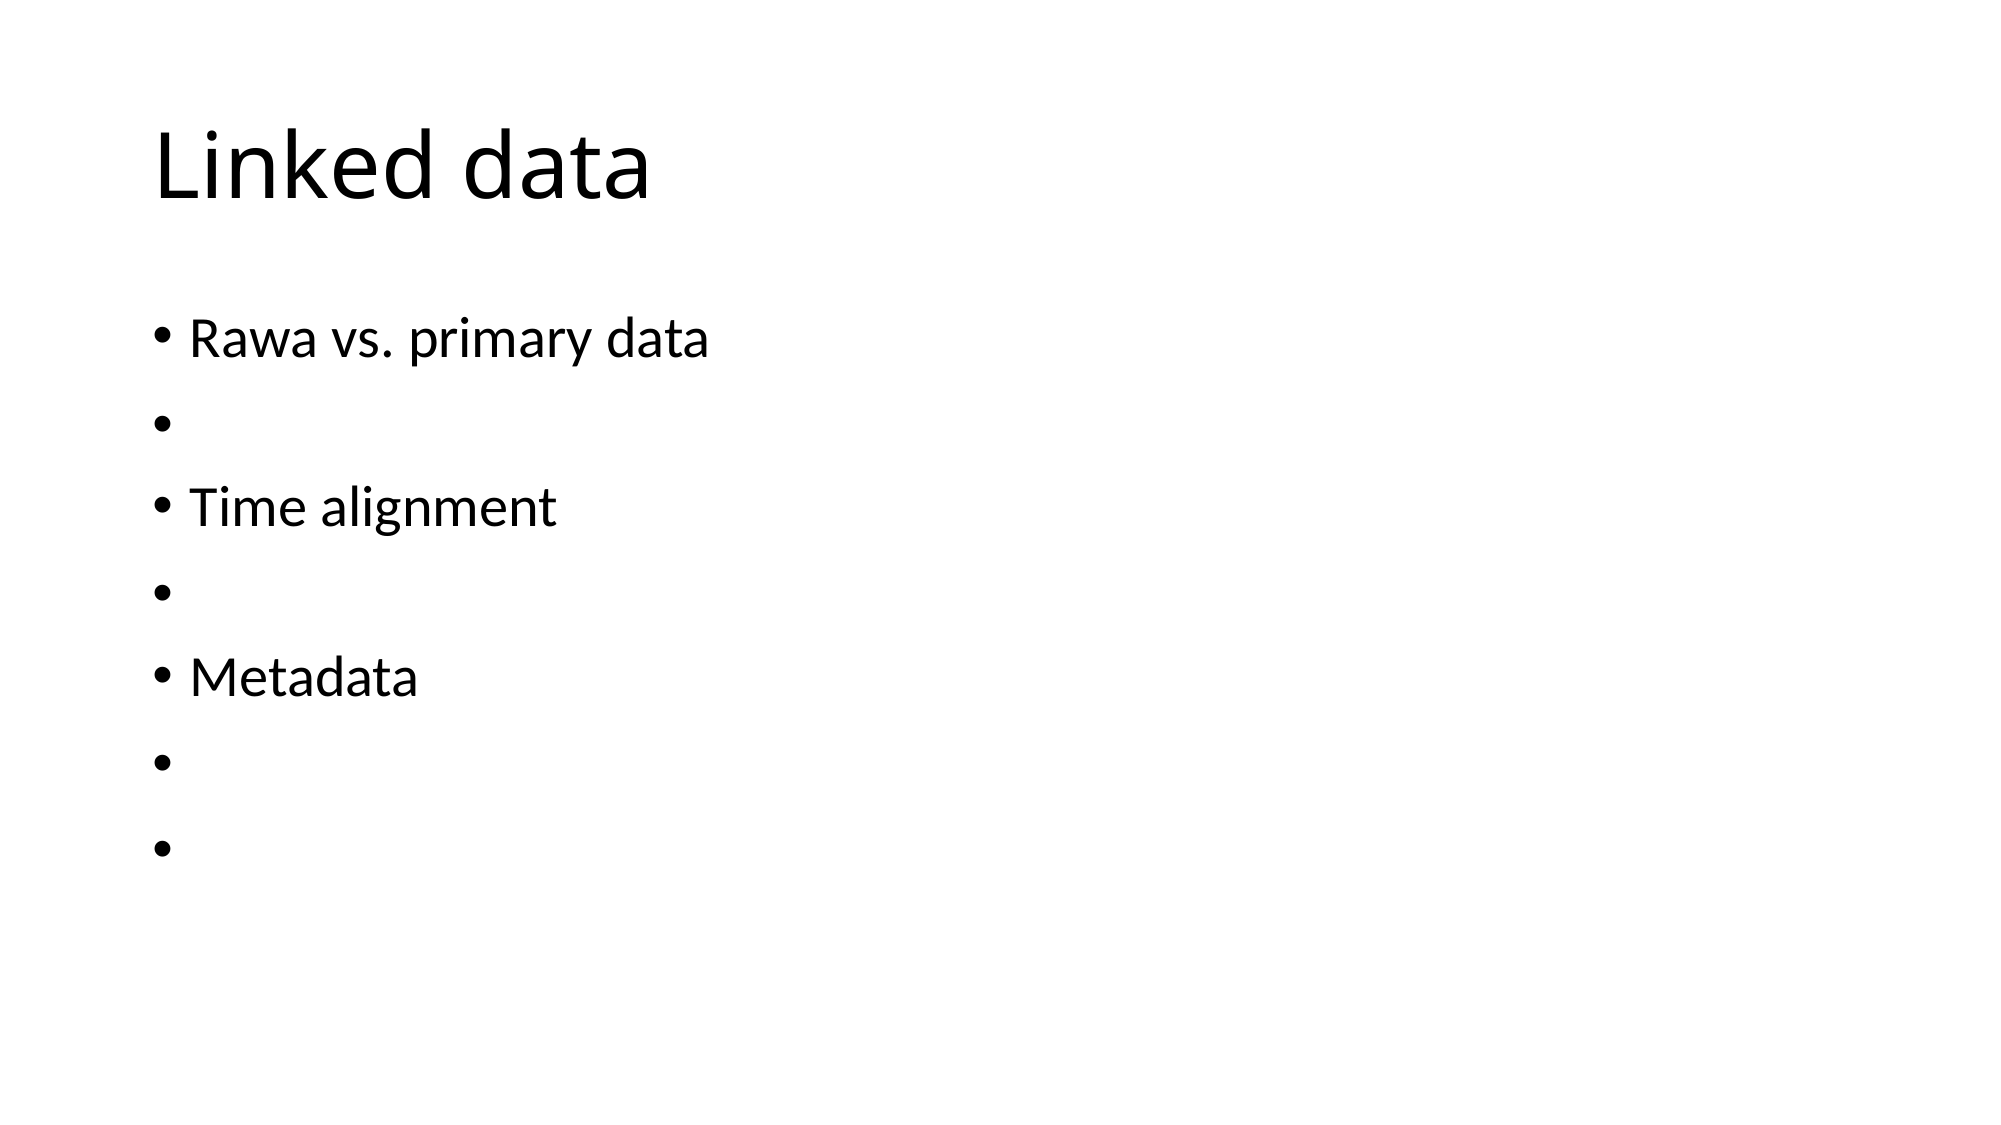

# Linked data
Rawa vs. primary data
Time alignment
Metadata